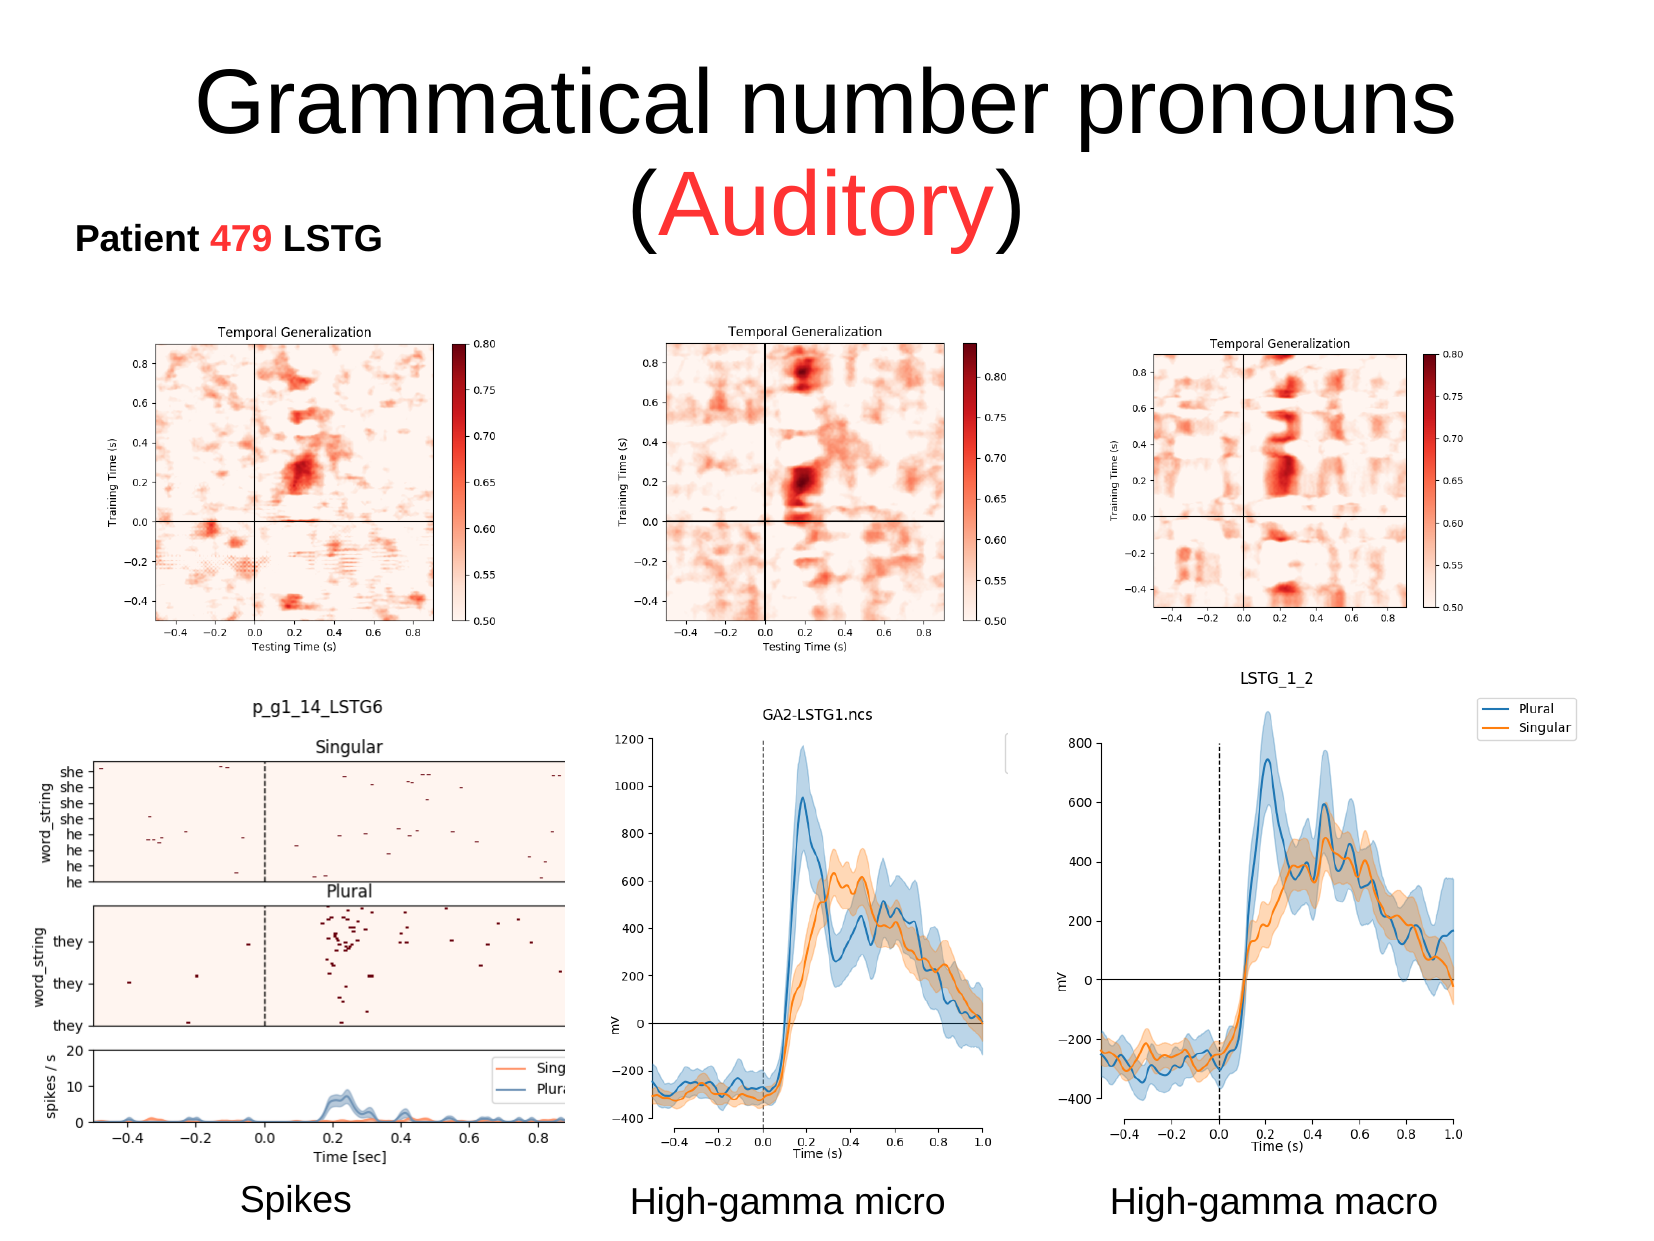

# Grammatical number pronouns (Auditory)
Patient 479 LSTG
Spikes
High-gamma micro
High-gamma macro